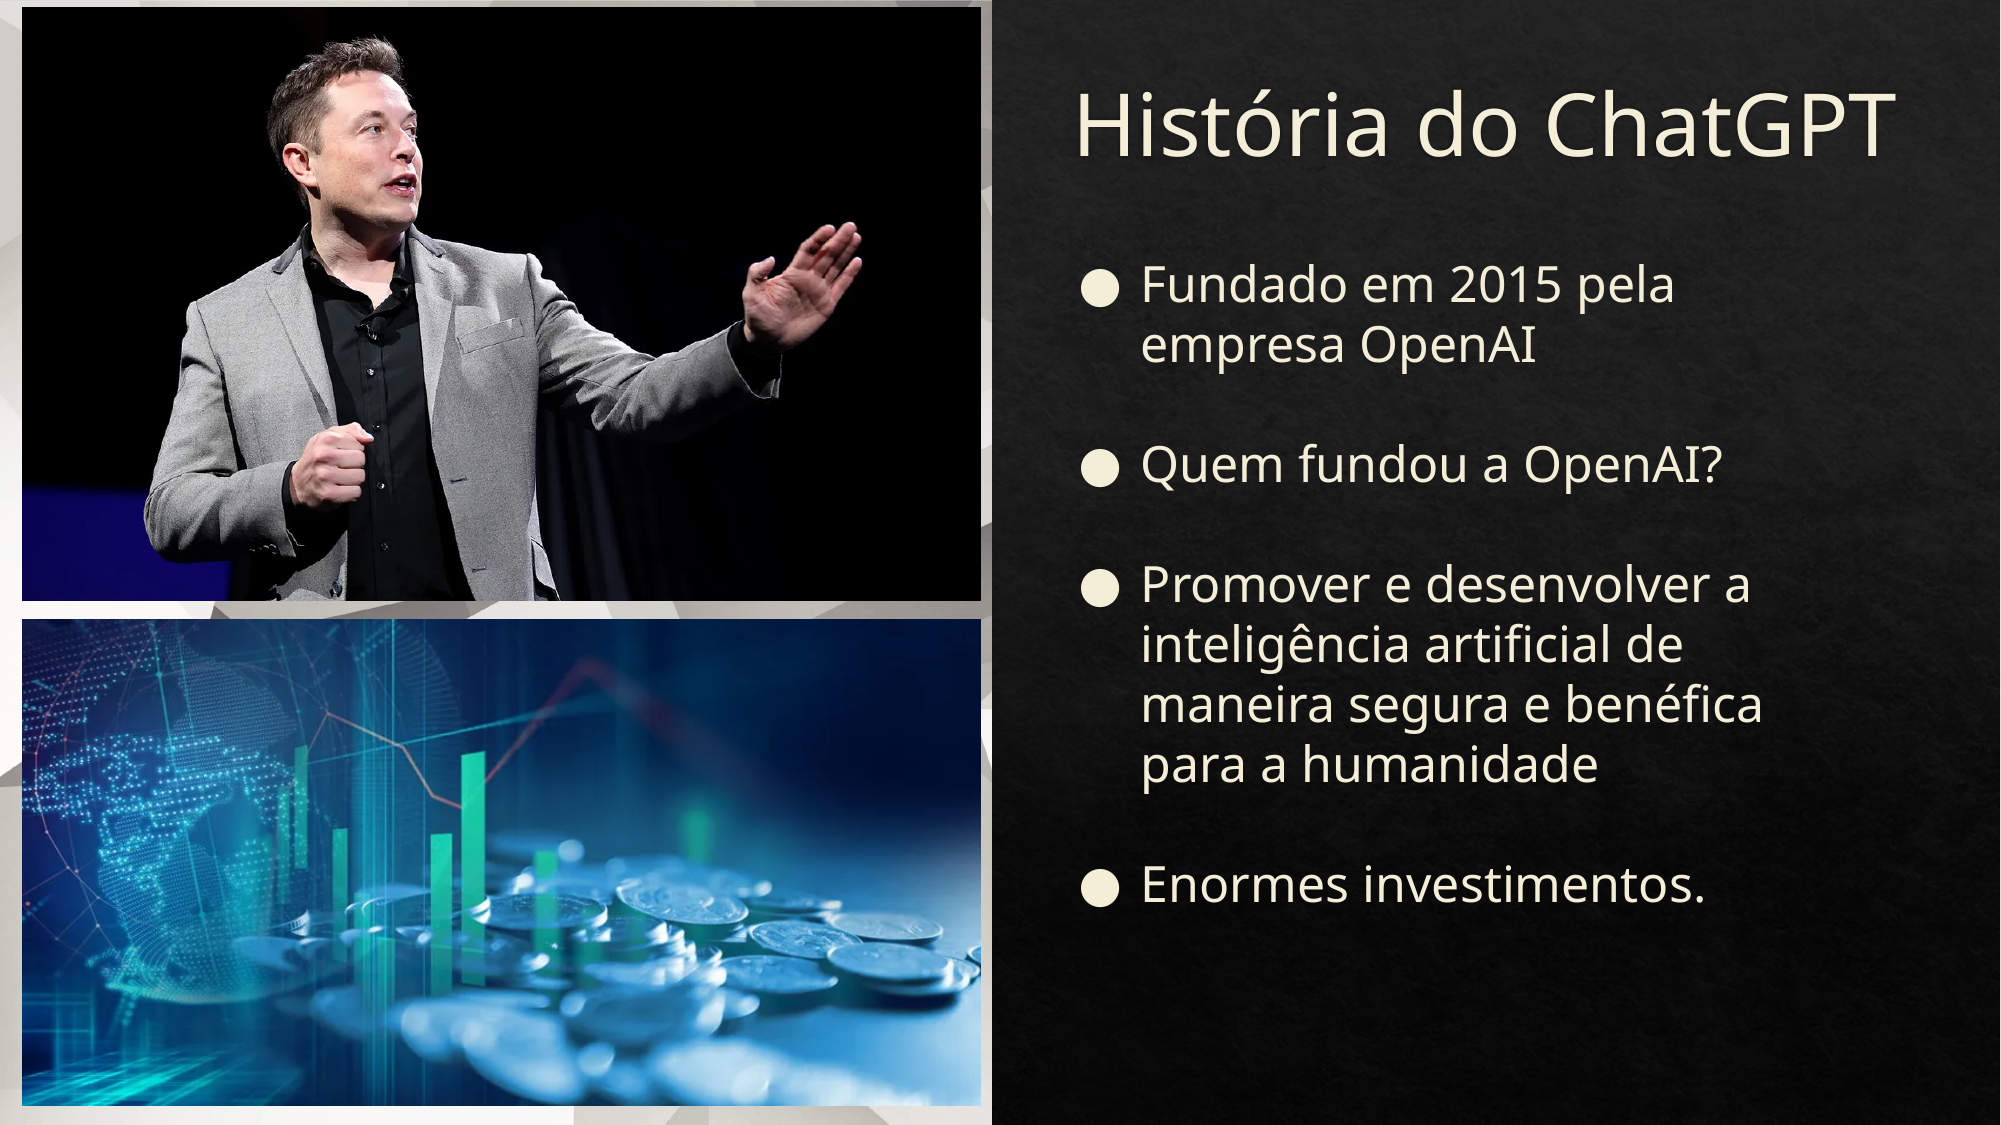

# História do ChatGPT
Fundado em 2015 pela empresa OpenAI
Quem fundou a OpenAI?
Promover e desenvolver a inteligência artificial de maneira segura e benéfica para a humanidade
Enormes investimentos.